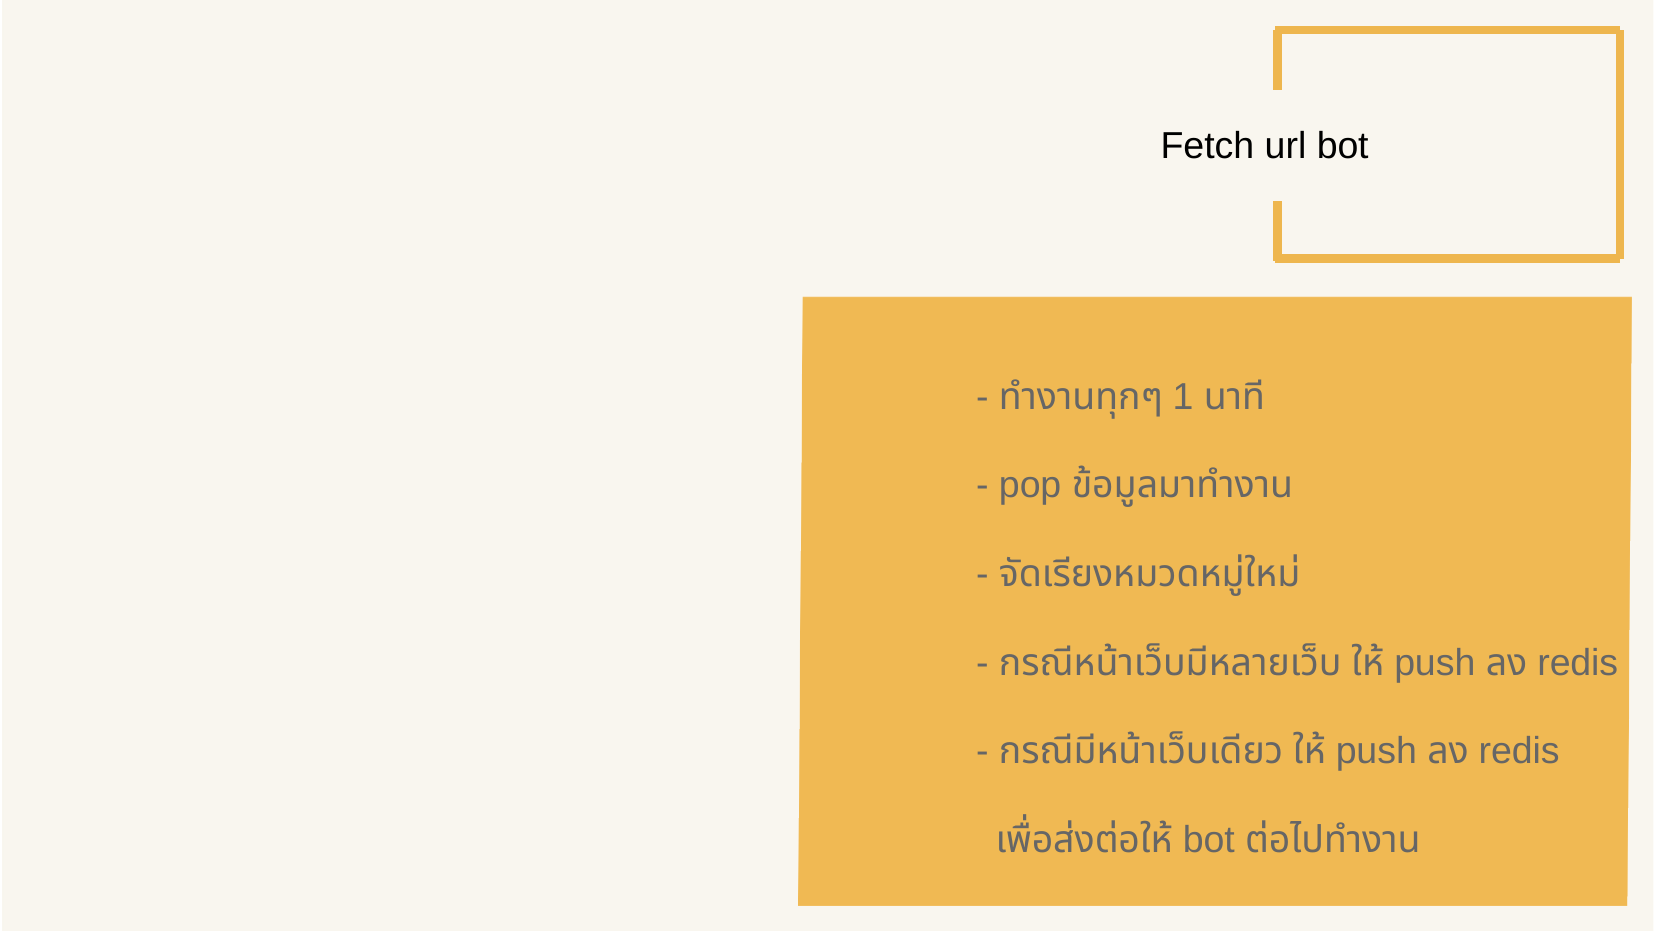

Fetch url bot
- ทำงานทุกๆ 1 นาที
- pop ข้อมูลมาทำงาน
- จัดเรียงหมวดหมู่ใหม่
- กรณีหน้าเว็บมีหลายเว็บ ให้ push ลง redis
- กรณีมีหน้าเว็บเดียว ให้ push ลง redis
 เพื่อส่งต่อให้ bot ต่อไปทำงาน